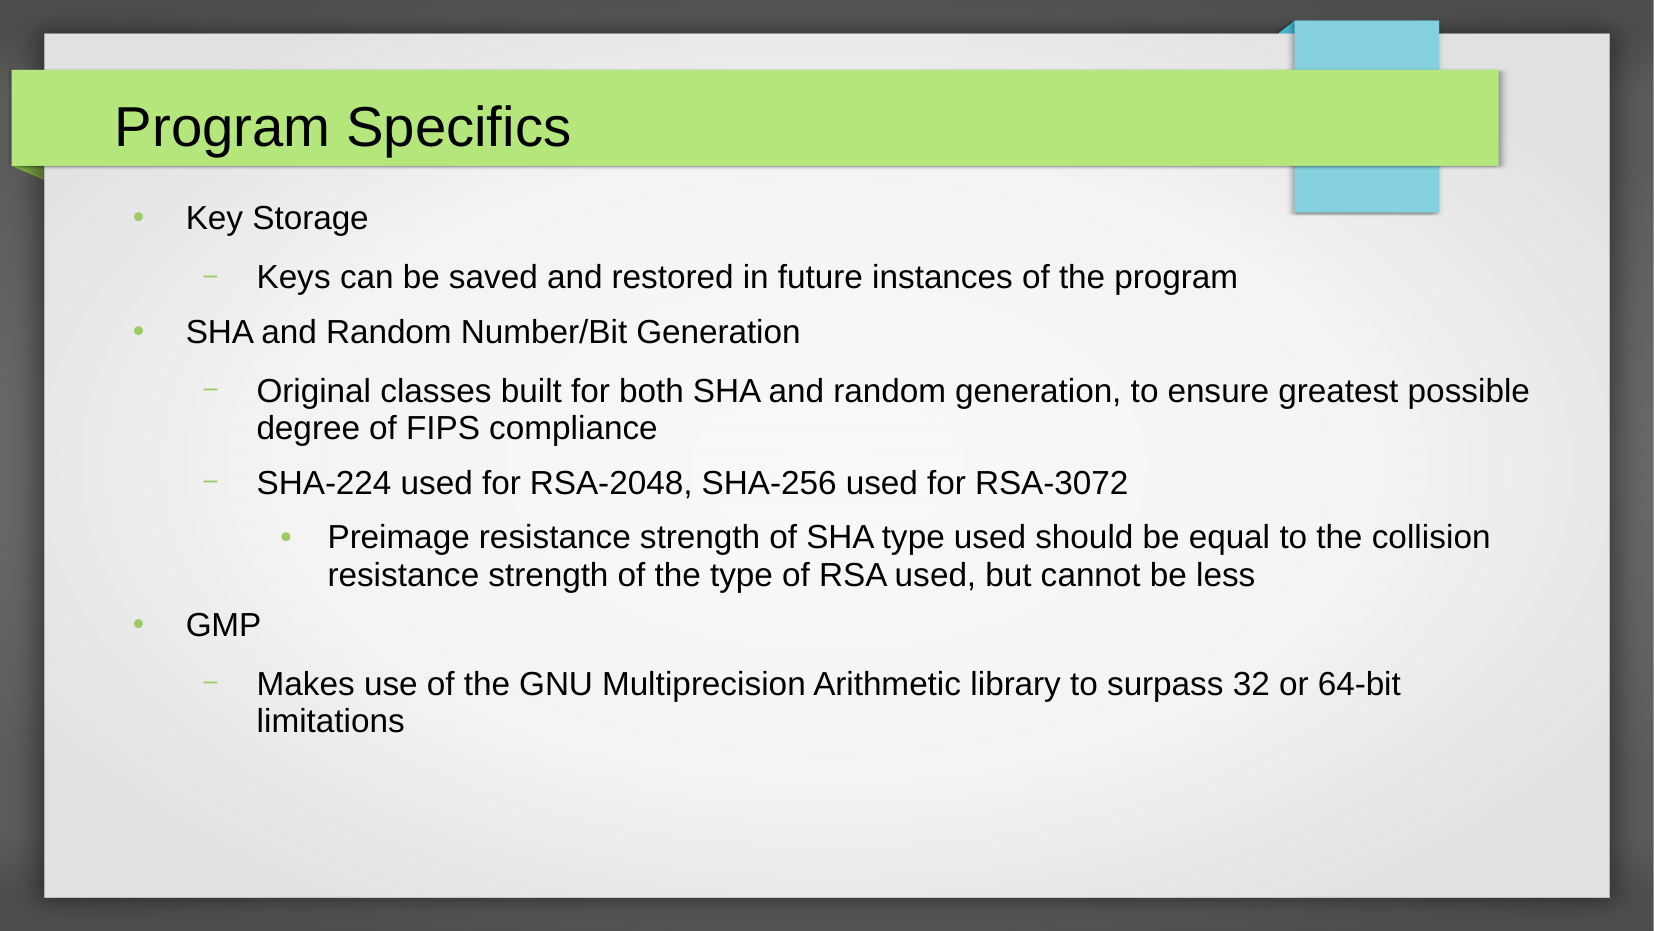

# Program Specifics
Key Storage
Keys can be saved and restored in future instances of the program
SHA and Random Number/Bit Generation
Original classes built for both SHA and random generation, to ensure greatest possible degree of FIPS compliance
SHA-224 used for RSA-2048, SHA-256 used for RSA-3072
Preimage resistance strength of SHA type used should be equal to the collision resistance strength of the type of RSA used, but cannot be less
GMP
Makes use of the GNU Multiprecision Arithmetic library to surpass 32 or 64-bit limitations